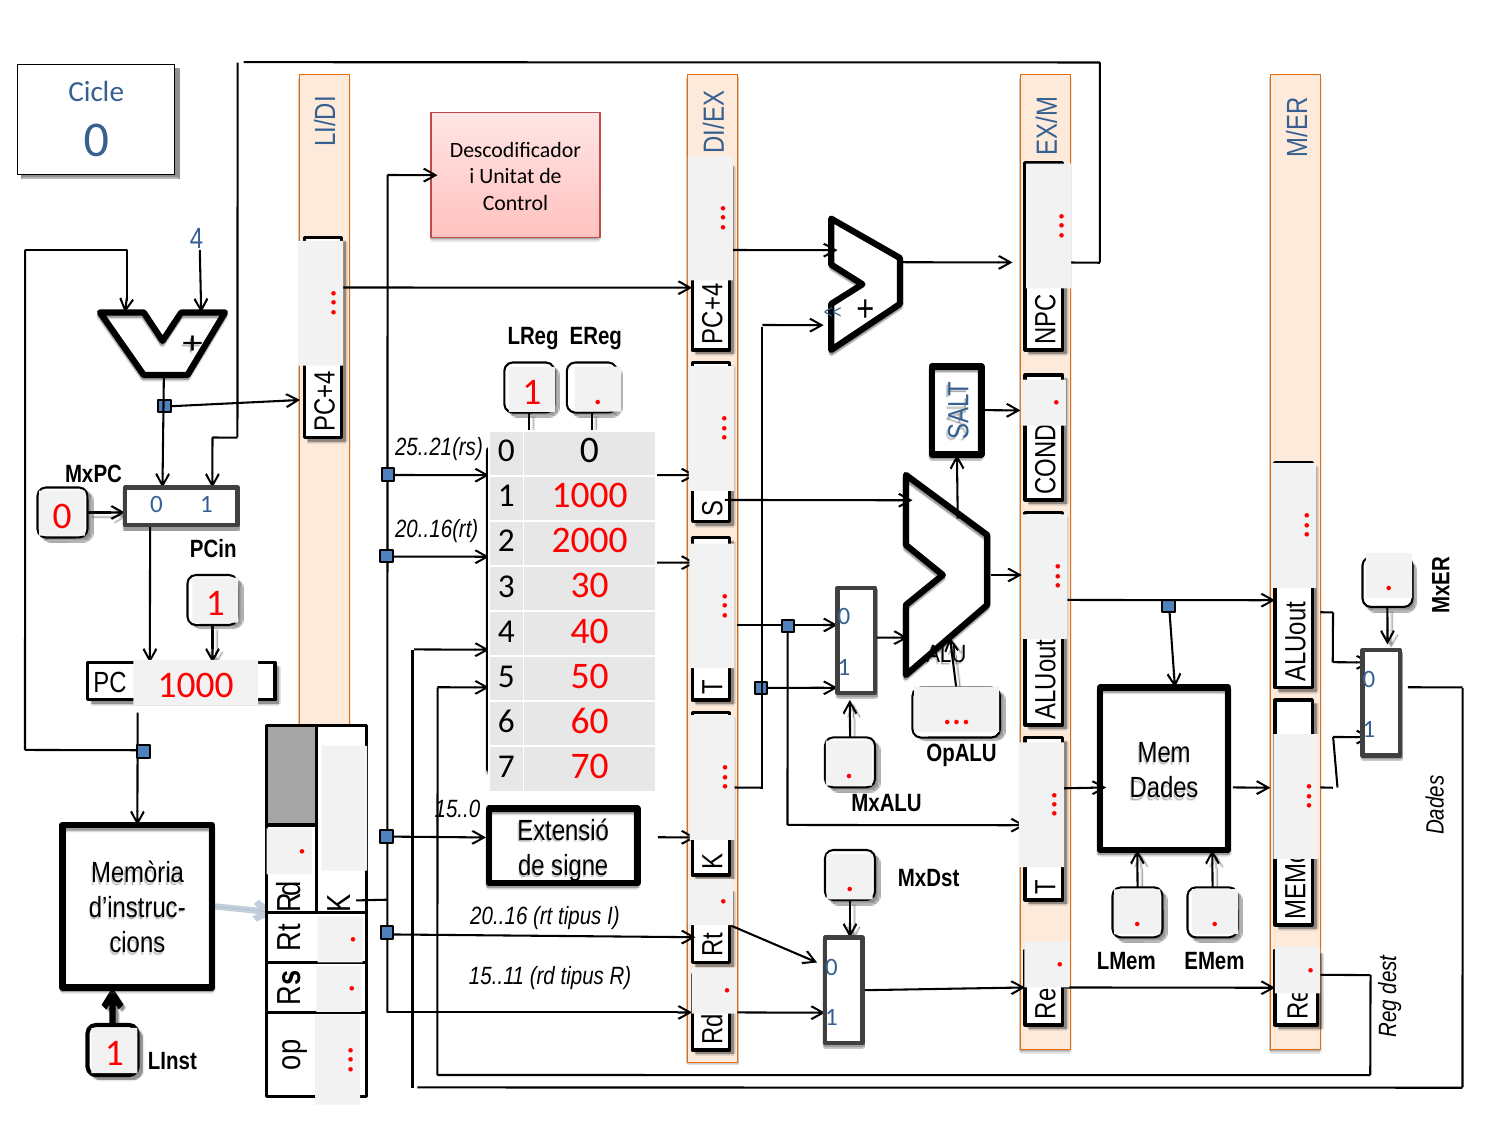

<<
+
+
SALT
ALU
Mem
Dades
Extensió de signe
Memòria
d’instruc-cions
Cicle
0
LI/DI
DI/EX
EX/M
M/ER
Descodificador i Unitat de Control
PC+4
NPC
PC+4
COND
S
ALUout
T
ALUout
PC
K
Rd
Rt
Rs
op
K
MEMout
T
Rt
Re
Re
Rd
...
...
4
...
LReg
EReg
MxPC
PCin
MxER
OpALU
MxALU
MxDst
LMem
EMem
LInst
.
1
.
...
25..21(rs)
20..16(rt)
Dades
15..0
20..16 (rt tipus I)
15..11 (rd tipus R)
Reg dest
| 0 | 0 |
| --- | --- |
| 1 | 1000 |
| 2 | 2000 |
| 3 | 30 |
| 4 | 40 |
| 5 | 50 |
| 6 | 60 |
| 7 | 70 |
0
1
0
1
0
1
0
1
0
...
.
...
1
...
1000
...
.
...
...
...
.
.
.
.
.
.
.
.
.
.
1
...